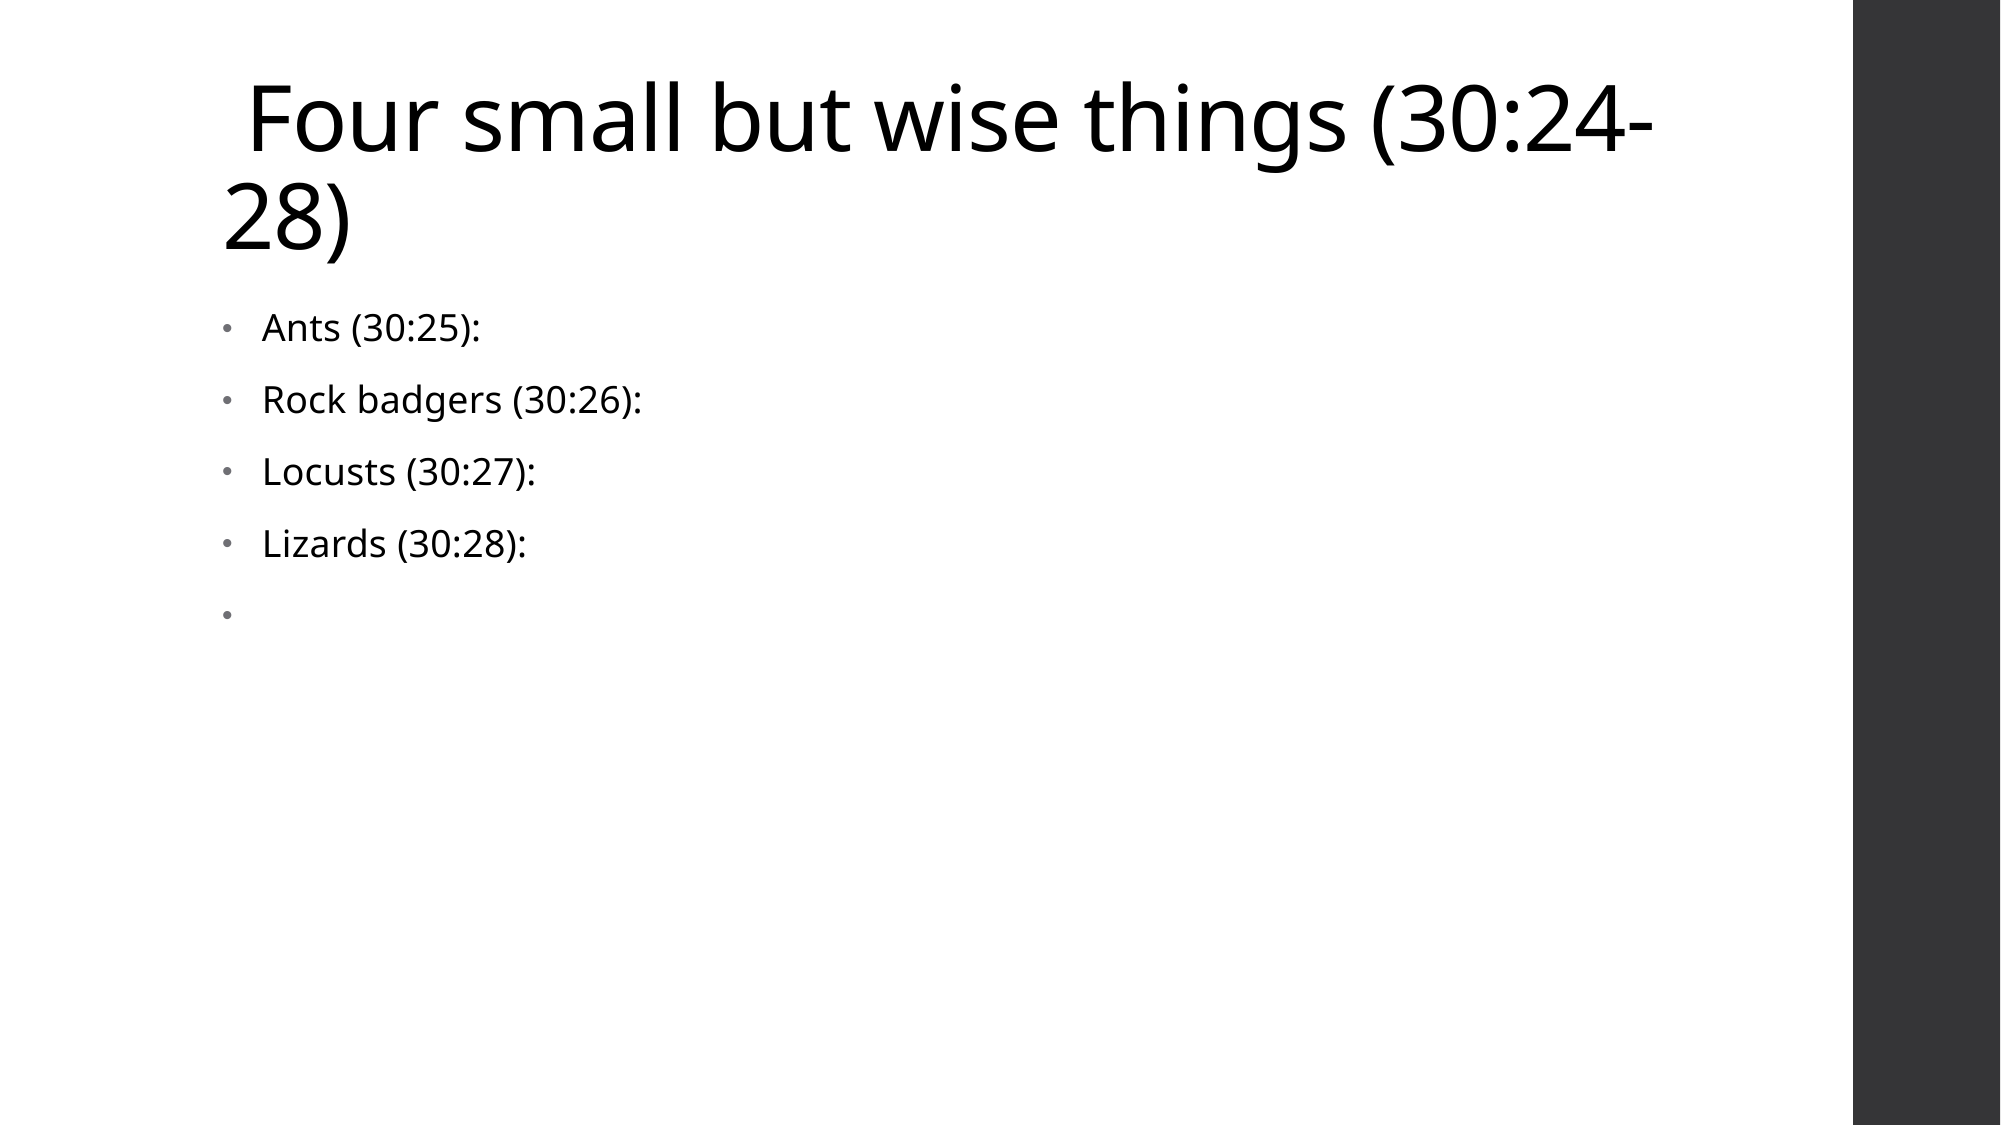

# Four small but wise things (30:24-28)
 Ants (30:25):
 Rock badgers (30:26):
 Locusts (30:27):
 Lizards (30:28):